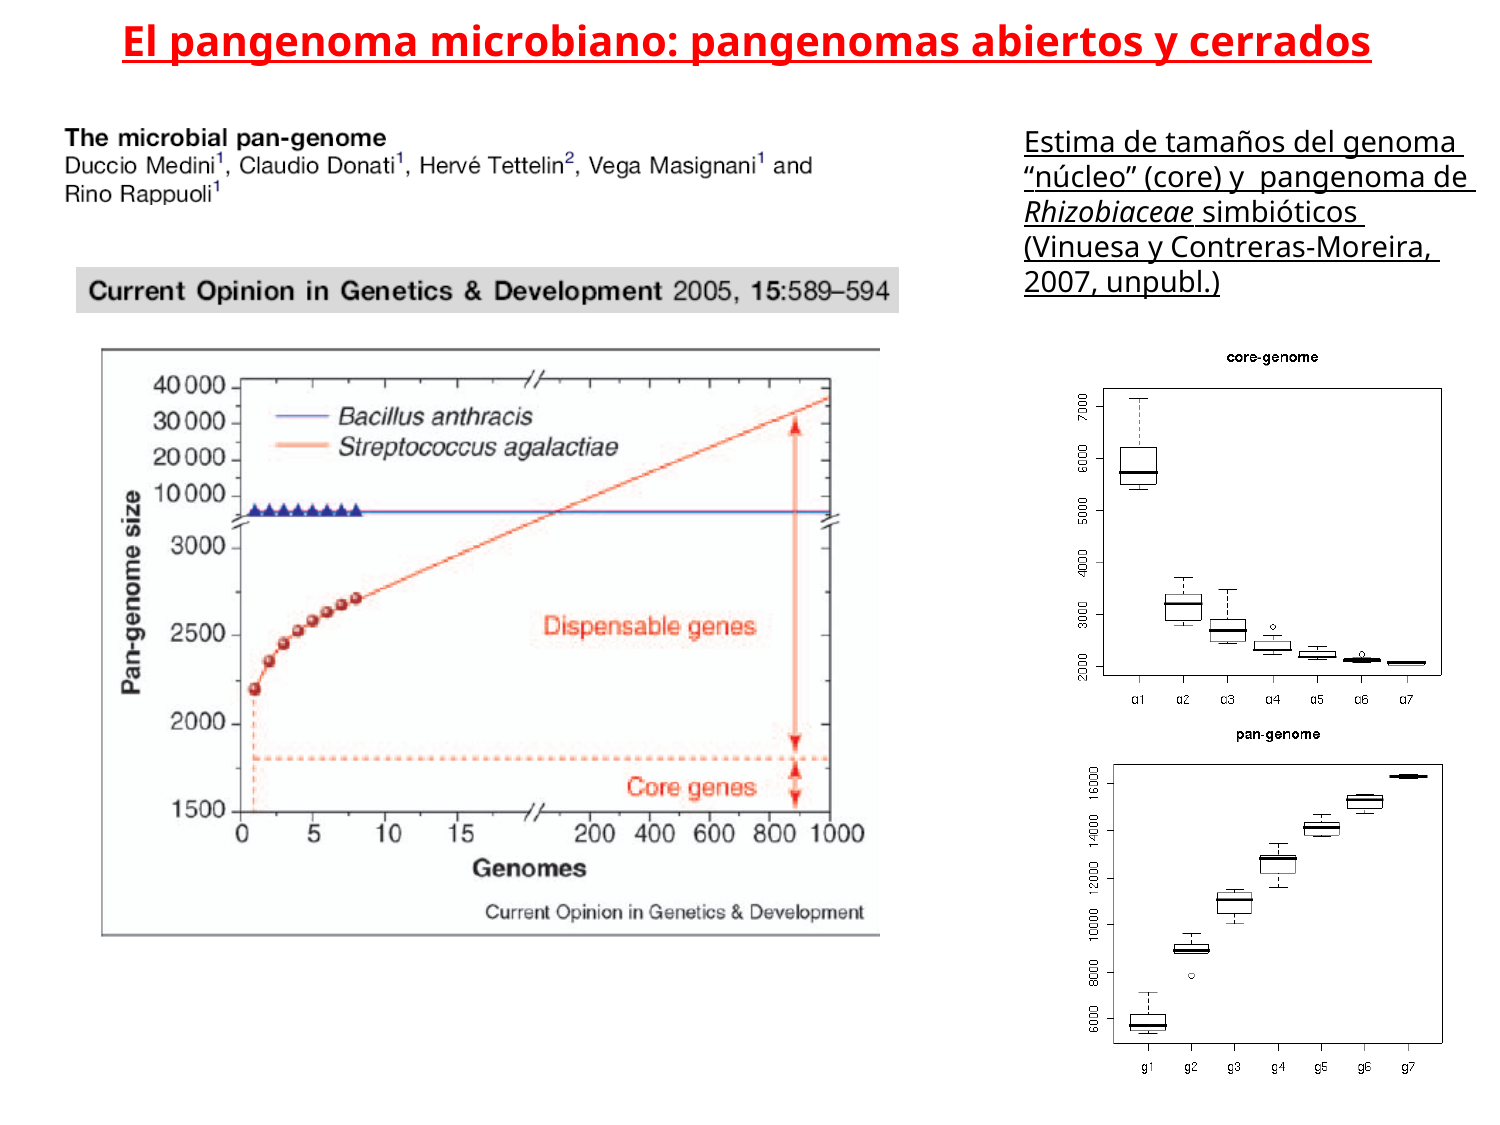

El pangenoma microbiano: pangenomas abiertos y cerrados
Estima de tamaños del genoma
“núcleo” (core) y pangenoma de
Rhizobiaceae simbióticos
(Vinuesa y Contreras-Moreira,
2007, unpubl.)